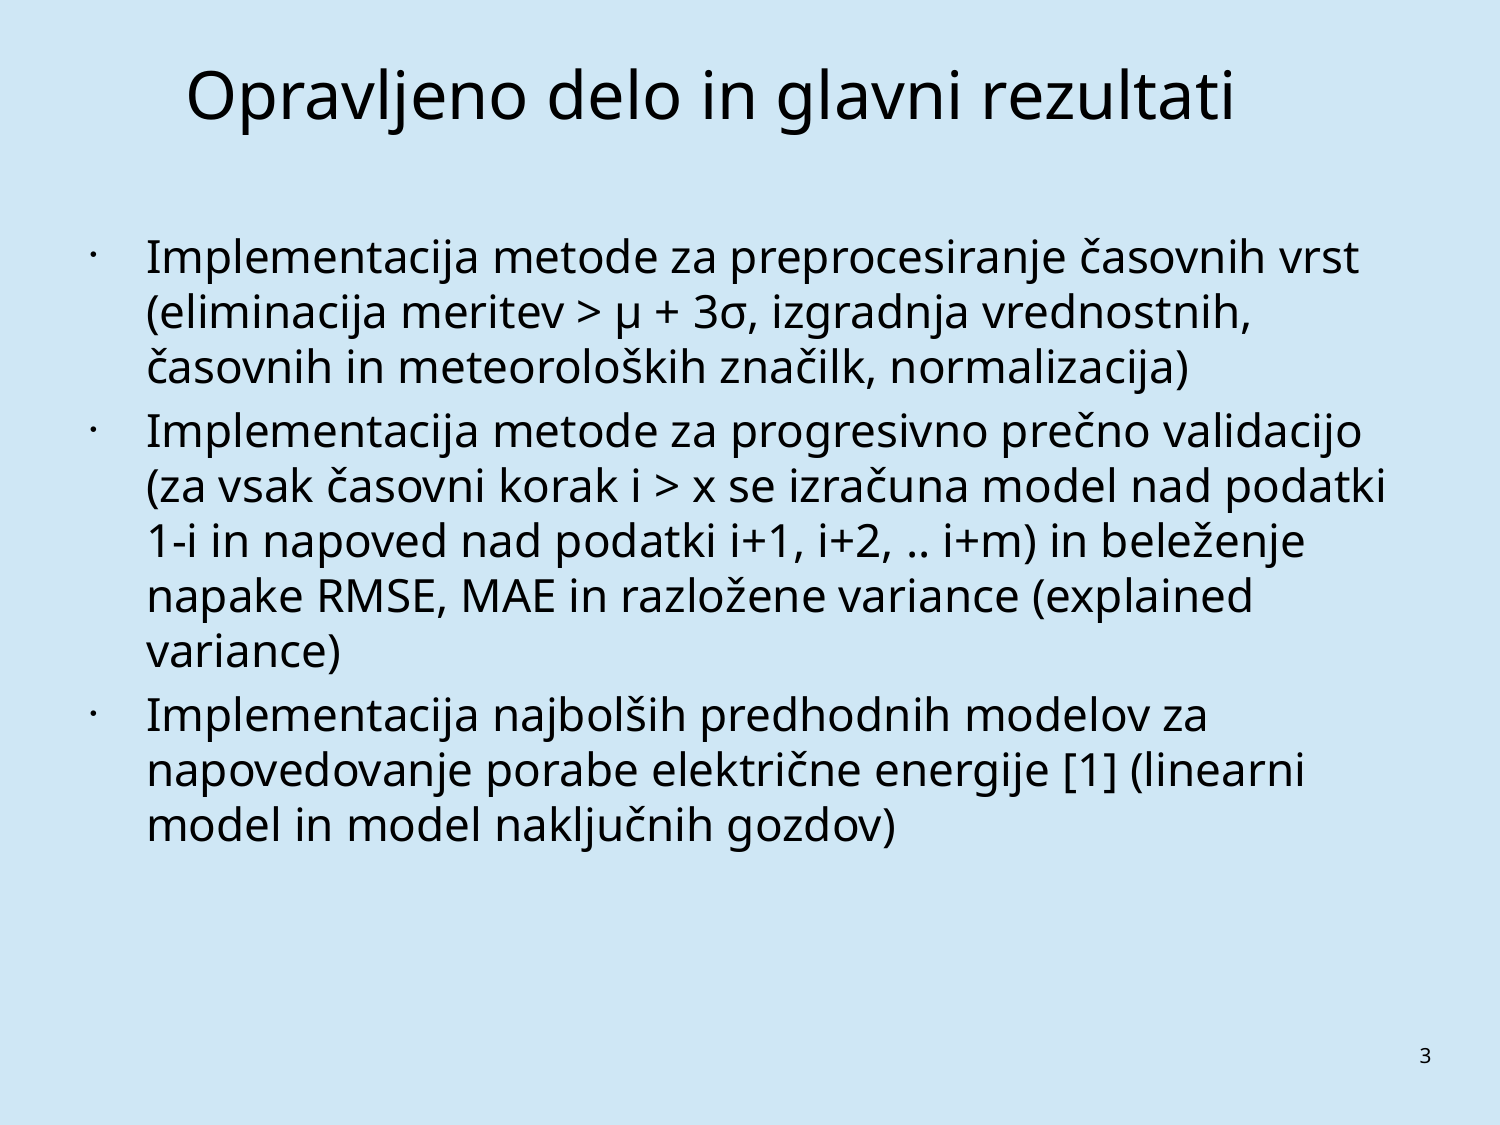

# Opravljeno delo in glavni rezultati
Implementacija metode za preprocesiranje časovnih vrst (eliminacija meritev > μ + 3σ, izgradnja vrednostnih, časovnih in meteoroloških značilk, normalizacija)
Implementacija metode za progresivno prečno validacijo (za vsak časovni korak i > x se izračuna model nad podatki 1-i in napoved nad podatki i+1, i+2, .. i+m) in beleženje napake RMSE, MAE in razložene variance (explained variance)
Implementacija najbolših predhodnih modelov za napovedovanje porabe električne energije [1] (linearni model in model naključnih gozdov)